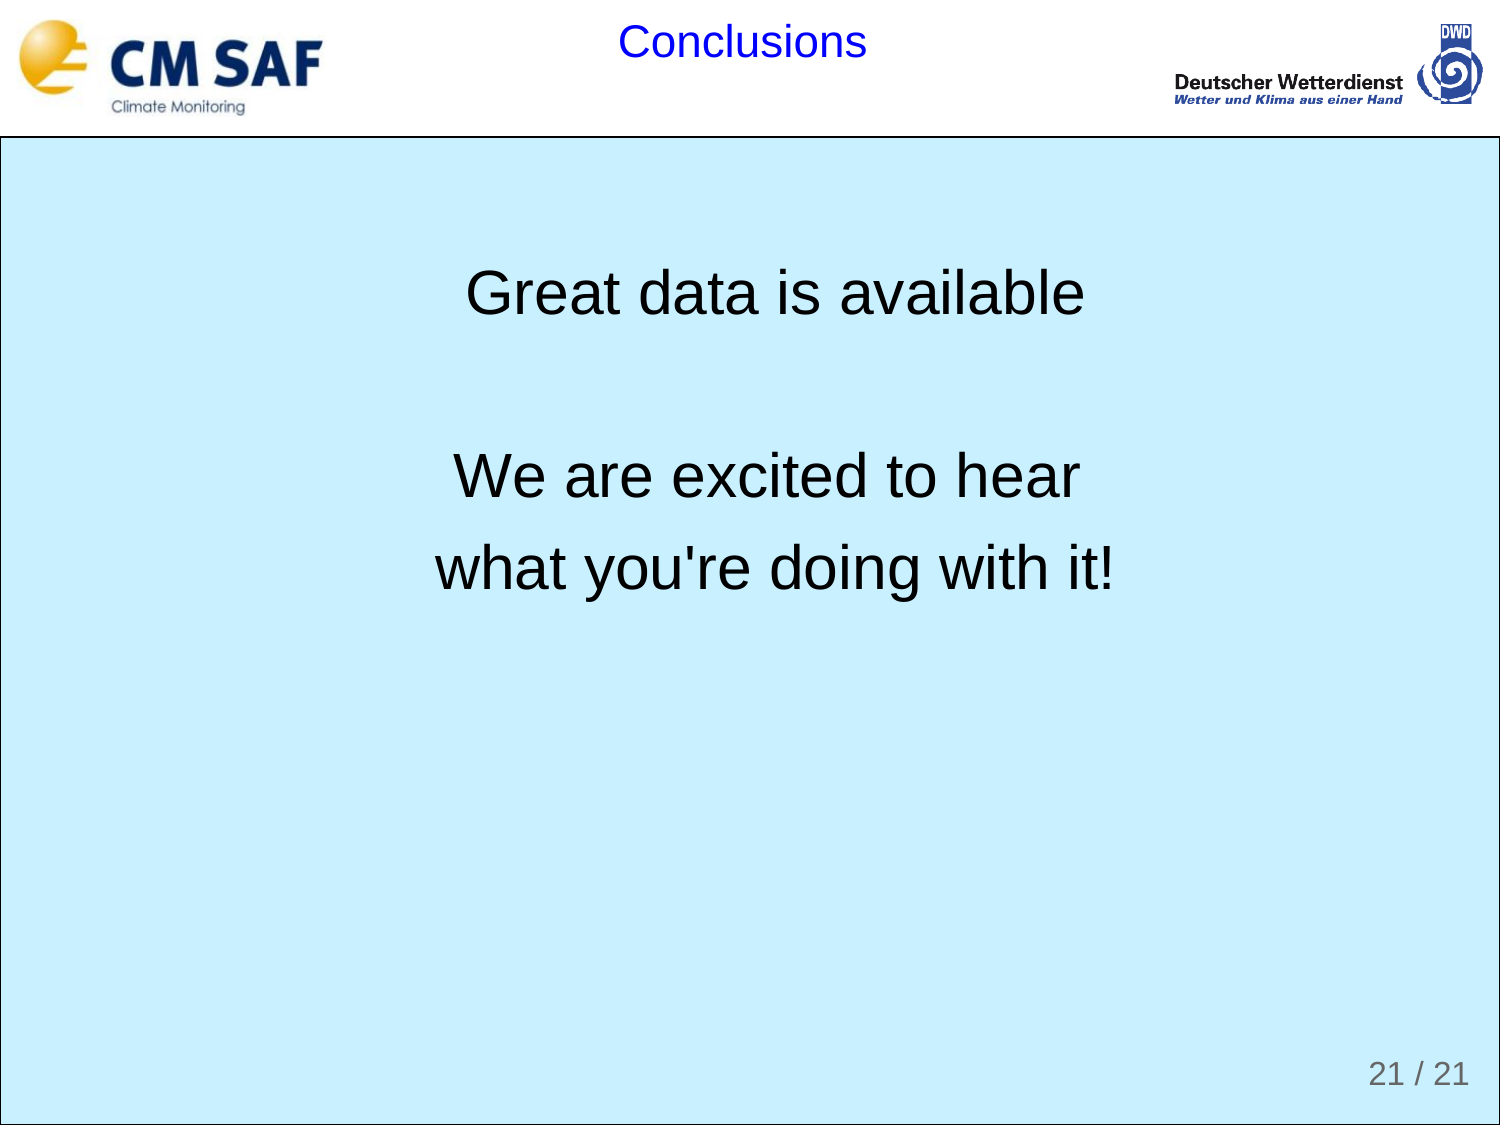

Conclusions
# Great data is available
We are excited to hear
what you're doing with it!